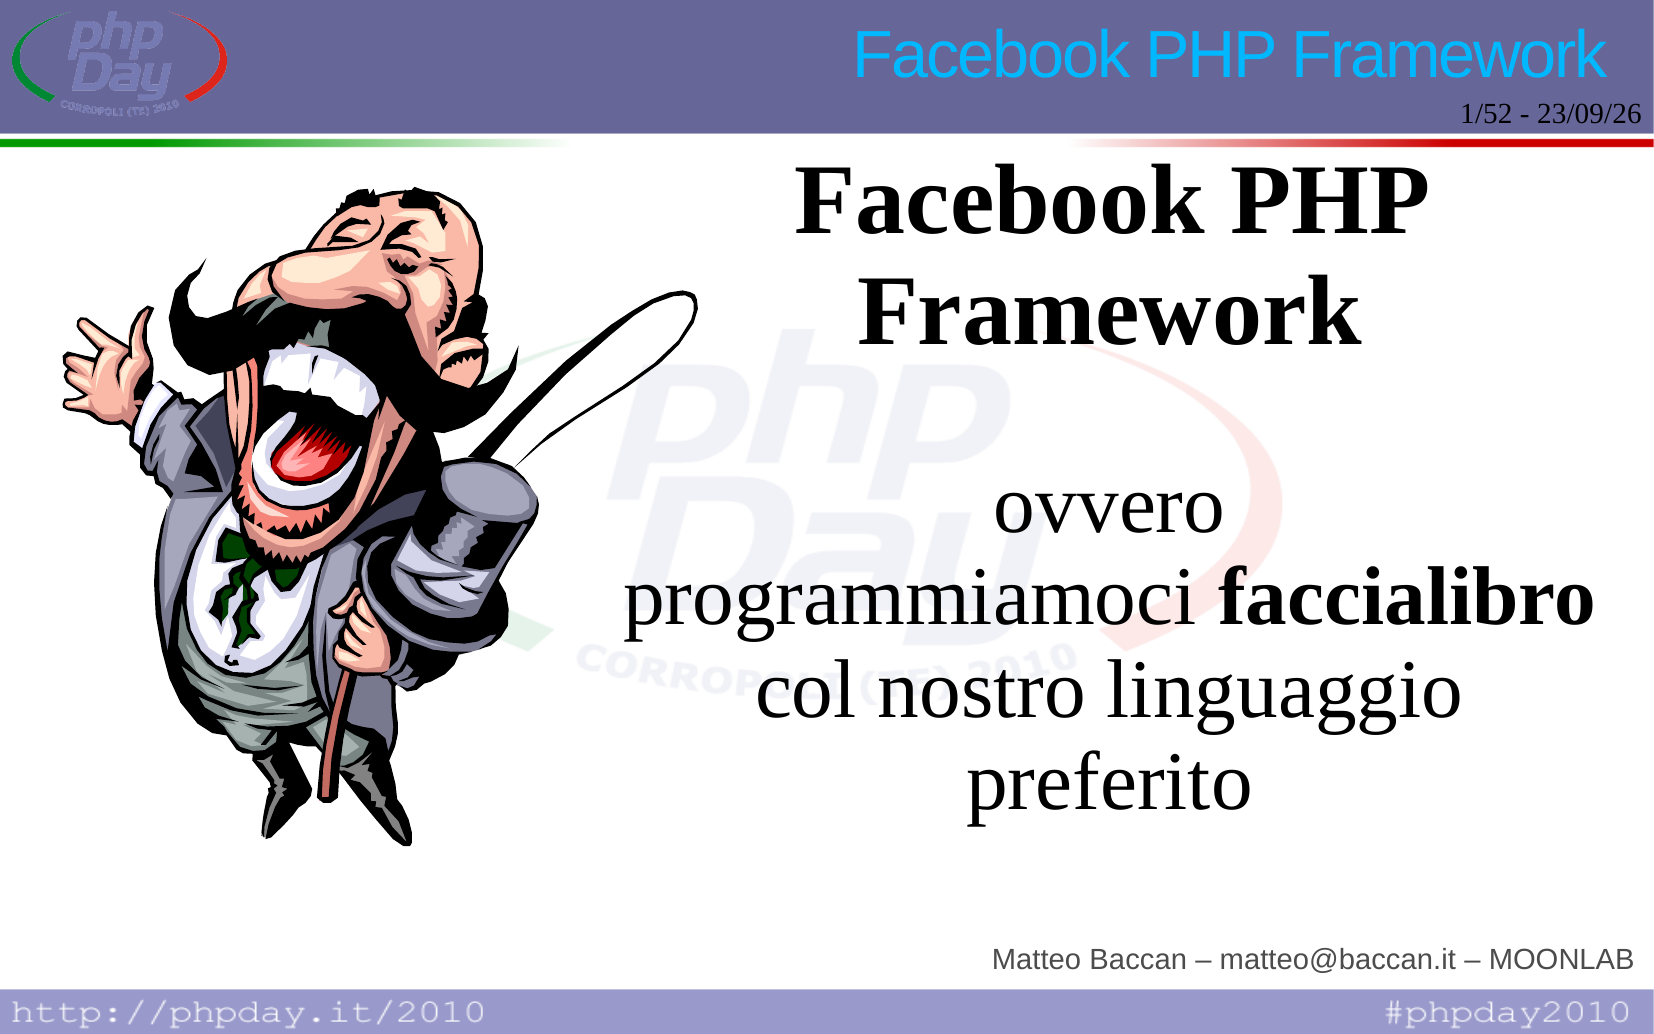

# Facebook PHP Framework
1
Facebook PHP Framework
ovvero
programmiamoci faccialibro col nostro linguaggio preferito